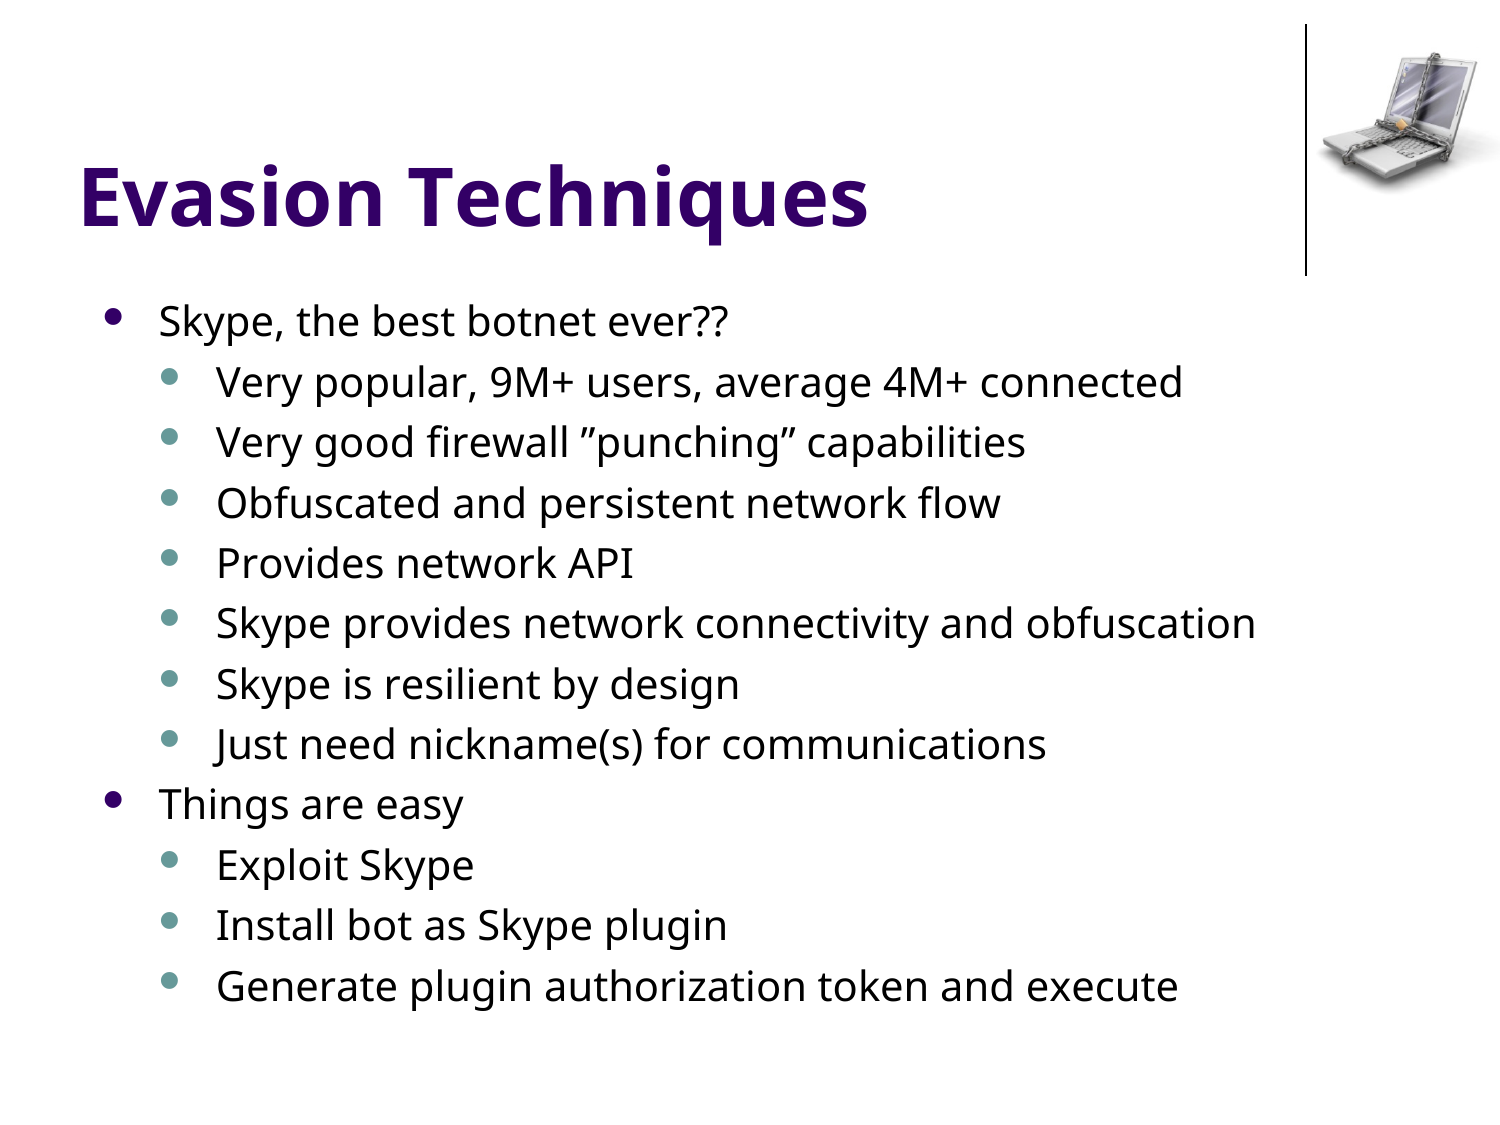

Evasion Techniques
Skype, the best botnet ever??
Very popular, 9M+ users, average 4M+ connected
Very good firewall ”punching” capabilities
Obfuscated and persistent network flow
Provides network API
Skype provides network connectivity and obfuscation
Skype is resilient by design
Just need nickname(s) for communications
Things are easy
Exploit Skype
Install bot as Skype plugin
Generate plugin authorization token and execute